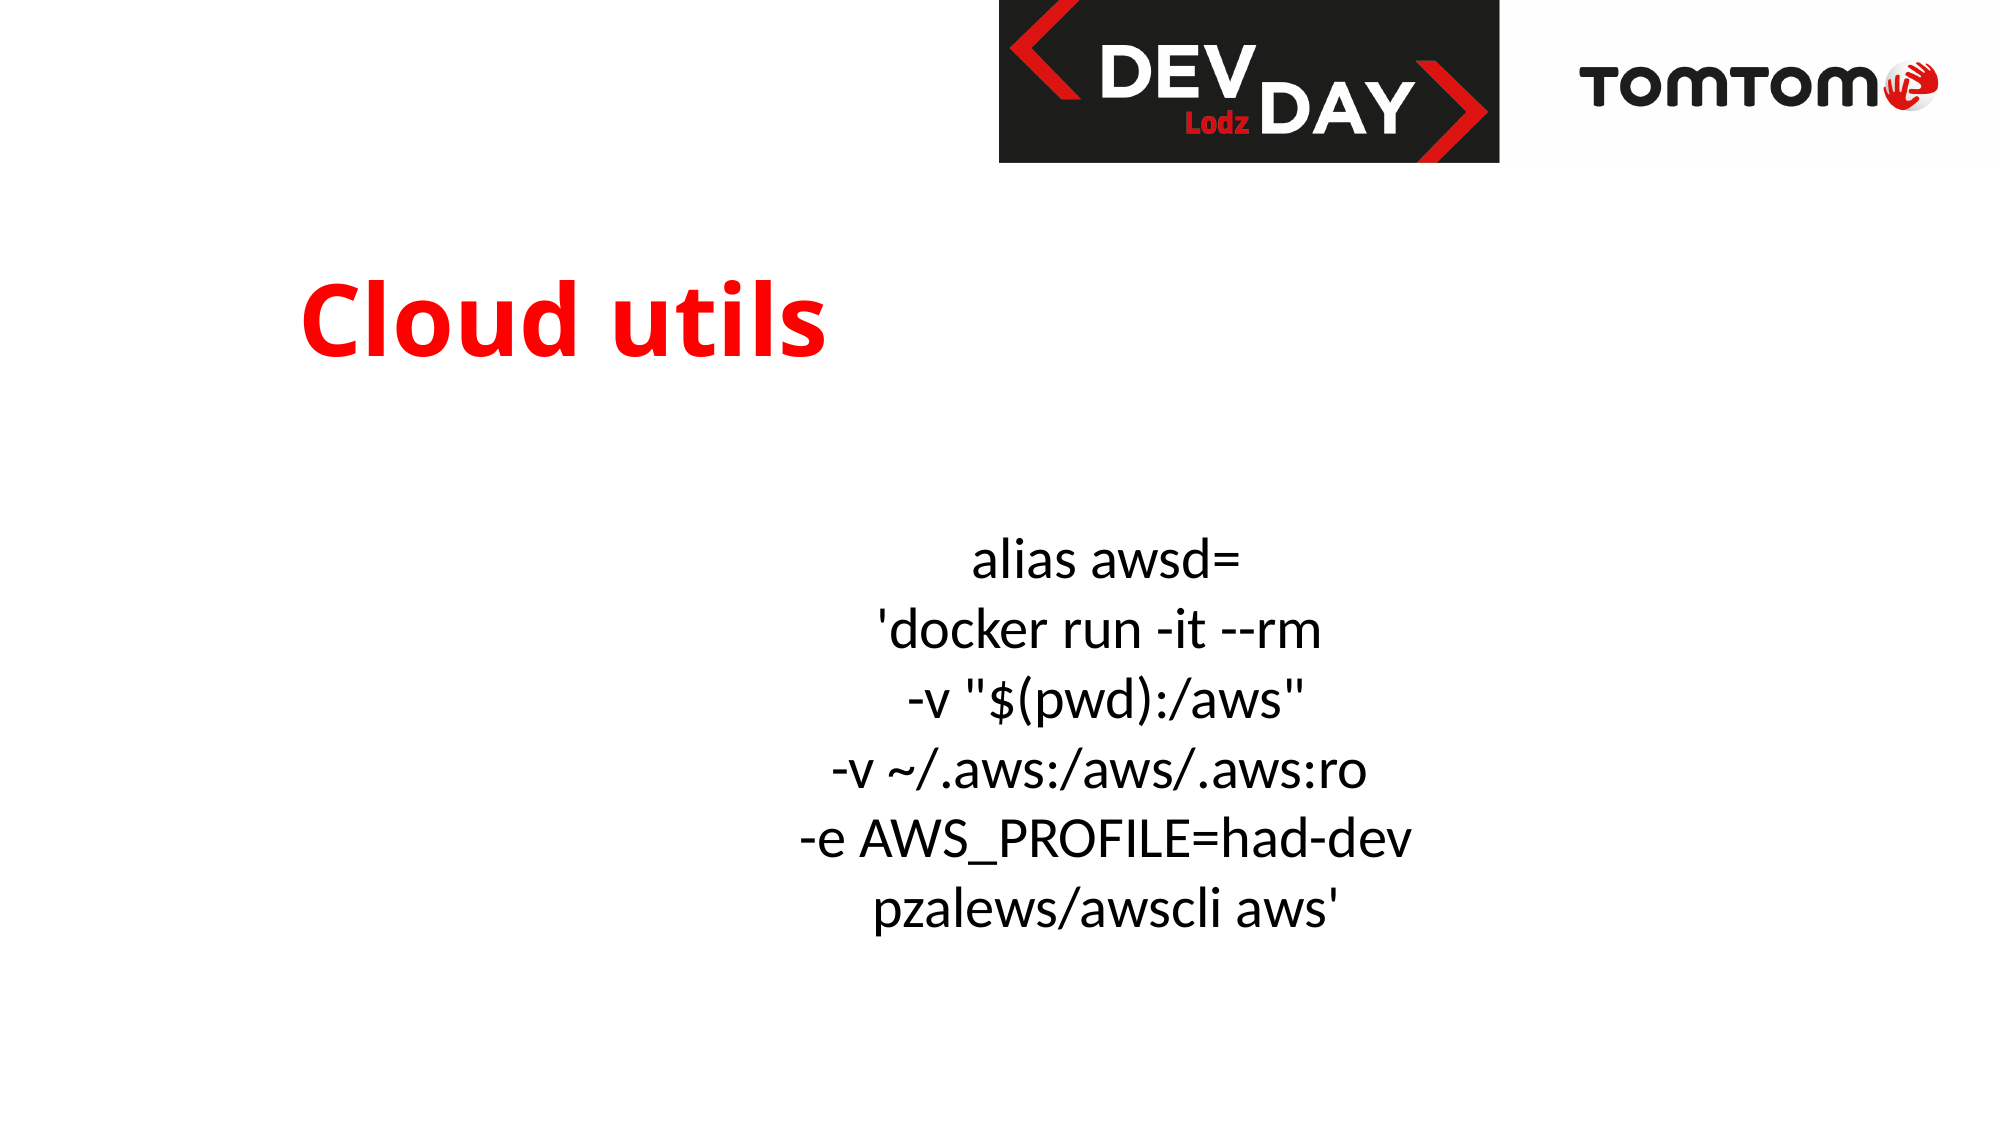

Cloud utils
alias awsd=
'docker run -it --rm
-v "$(pwd):/aws"
-v ~/.aws:/aws/.aws:ro
-e AWS_PROFILE=had-dev
pzalews/awscli aws'